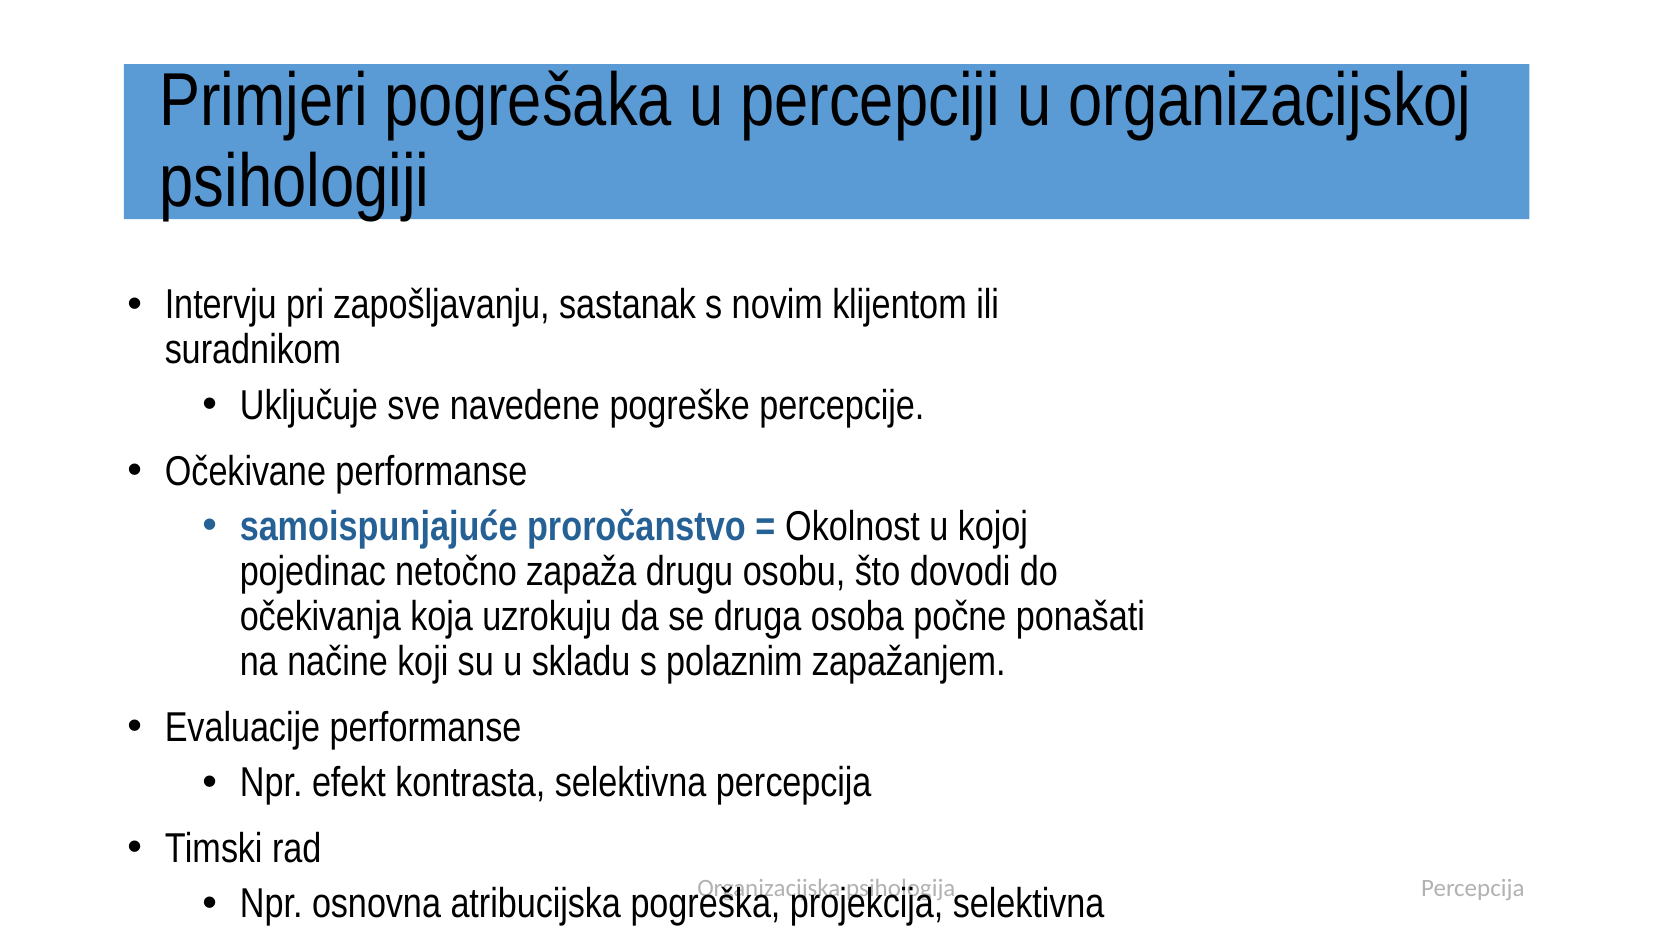

#
Primjeri pogrešaka u percepciji u organizacijskoj psihologiji
Intervju pri zapošljavanju, sastanak s novim klijentom ili suradnikom
Uključuje sve navedene pogreške percepcije.
Očekivane performanse
samoispunjajuće proročanstvo = Okolnost u kojoj pojedinac netočno zapaža drugu osobu, što dovodi do očekivanja koja uzrokuju da se druga osoba počne ponašati na načine koji su u skladu s polaznim zapažanjem.
Evaluacije performanse
Npr. efekt kontrasta, selektivna percepcija
Timski rad
Npr. osnovna atribucijska pogreška, projekcija, selektivna percepcija
Organizacijska psihologija
Percepcija